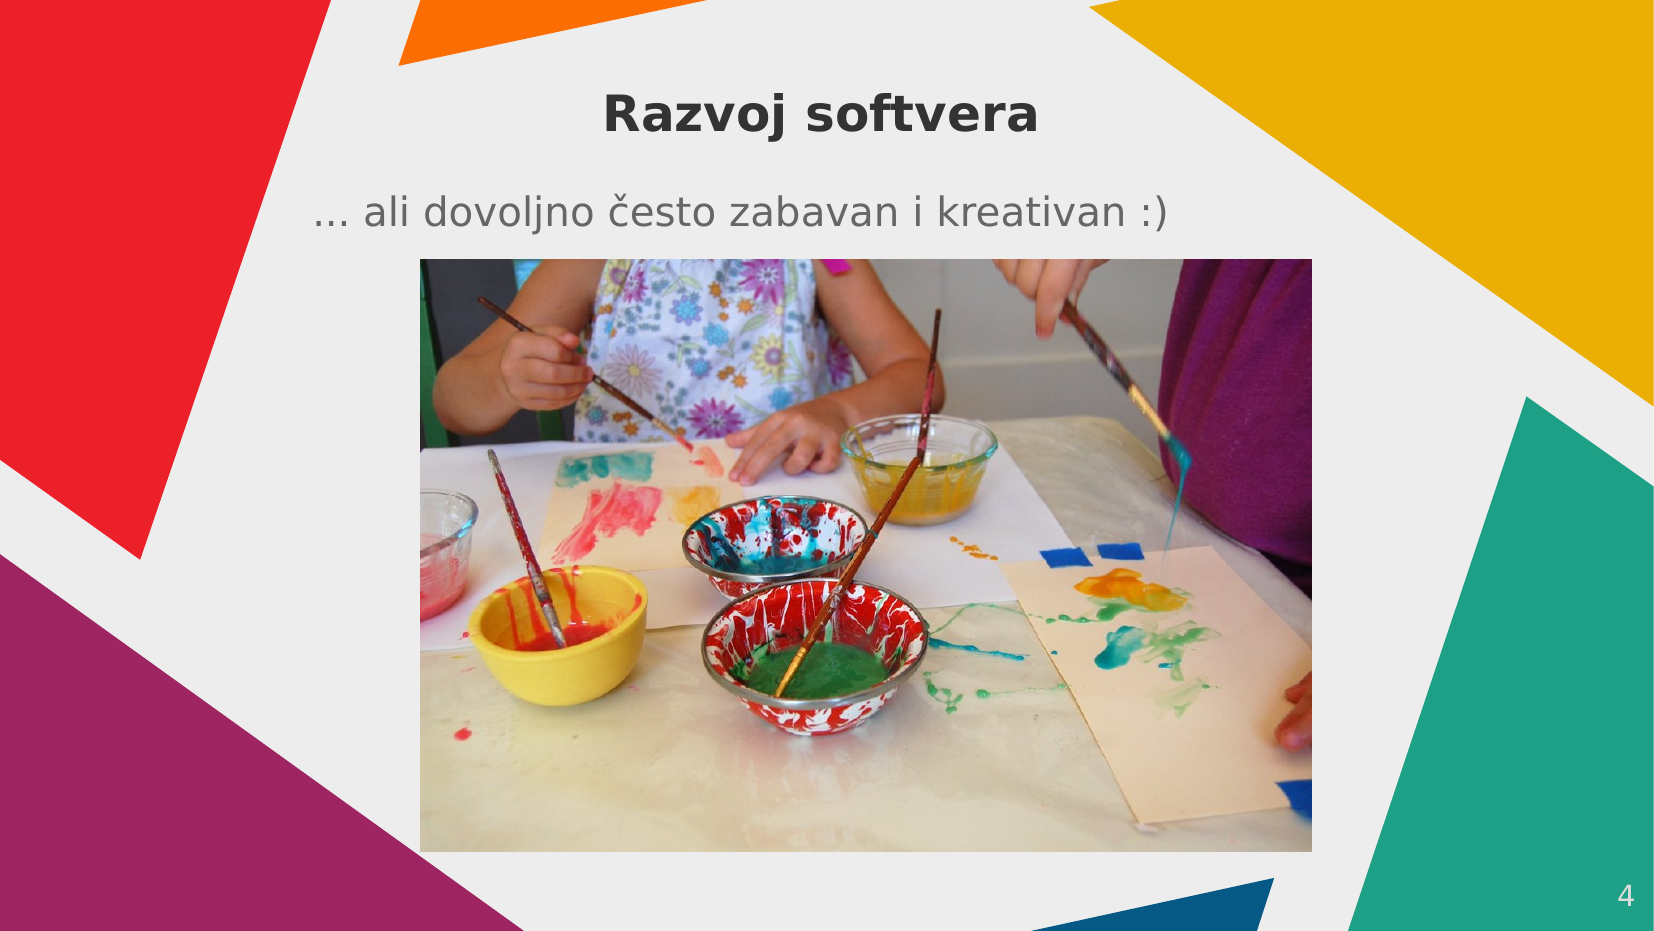

# Razvoj softvera
... ali dovoljno često zabavan i kreativan :)
4